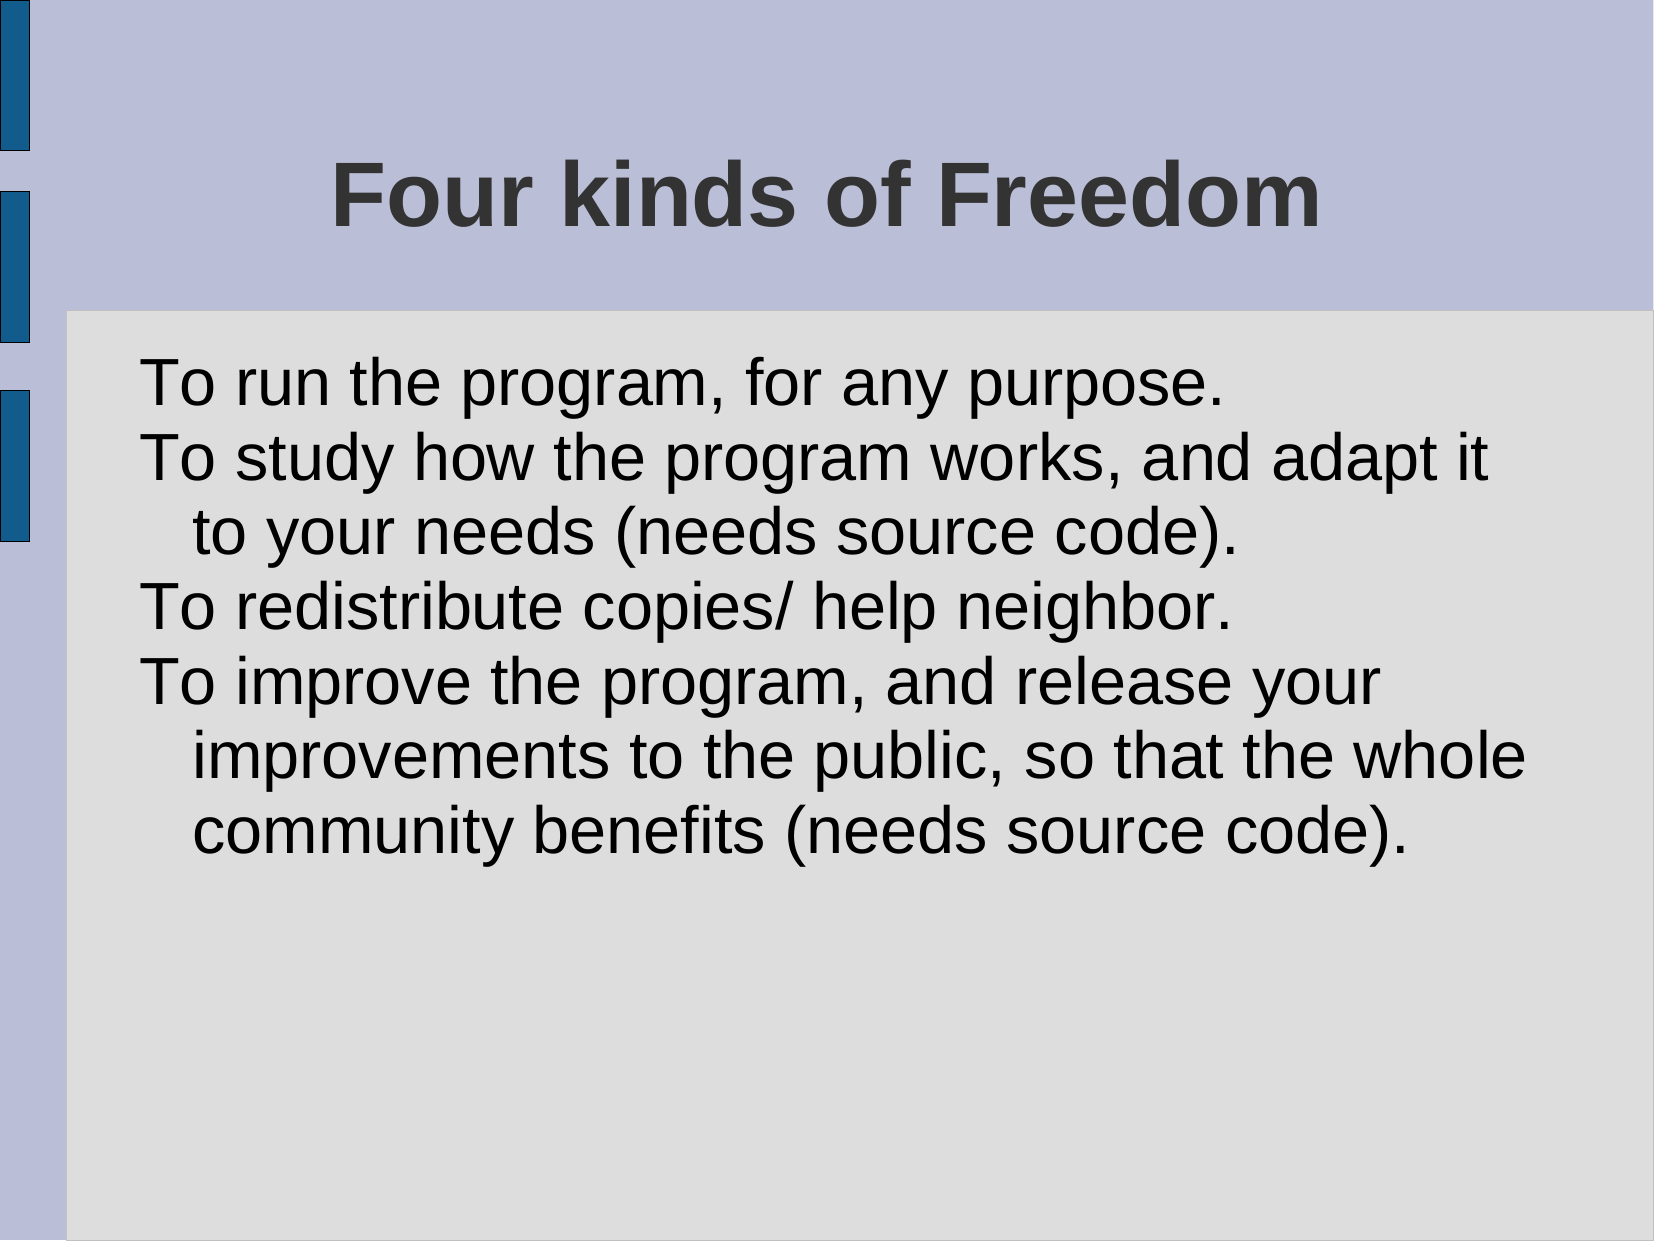

# Four kinds of Freedom
To run the program, for any purpose.
To study how the program works, and adapt it to your needs (needs source code).
To redistribute copies/ help neighbor.
To improve the program, and release your improvements to the public, so that the whole community benefits (needs source code).